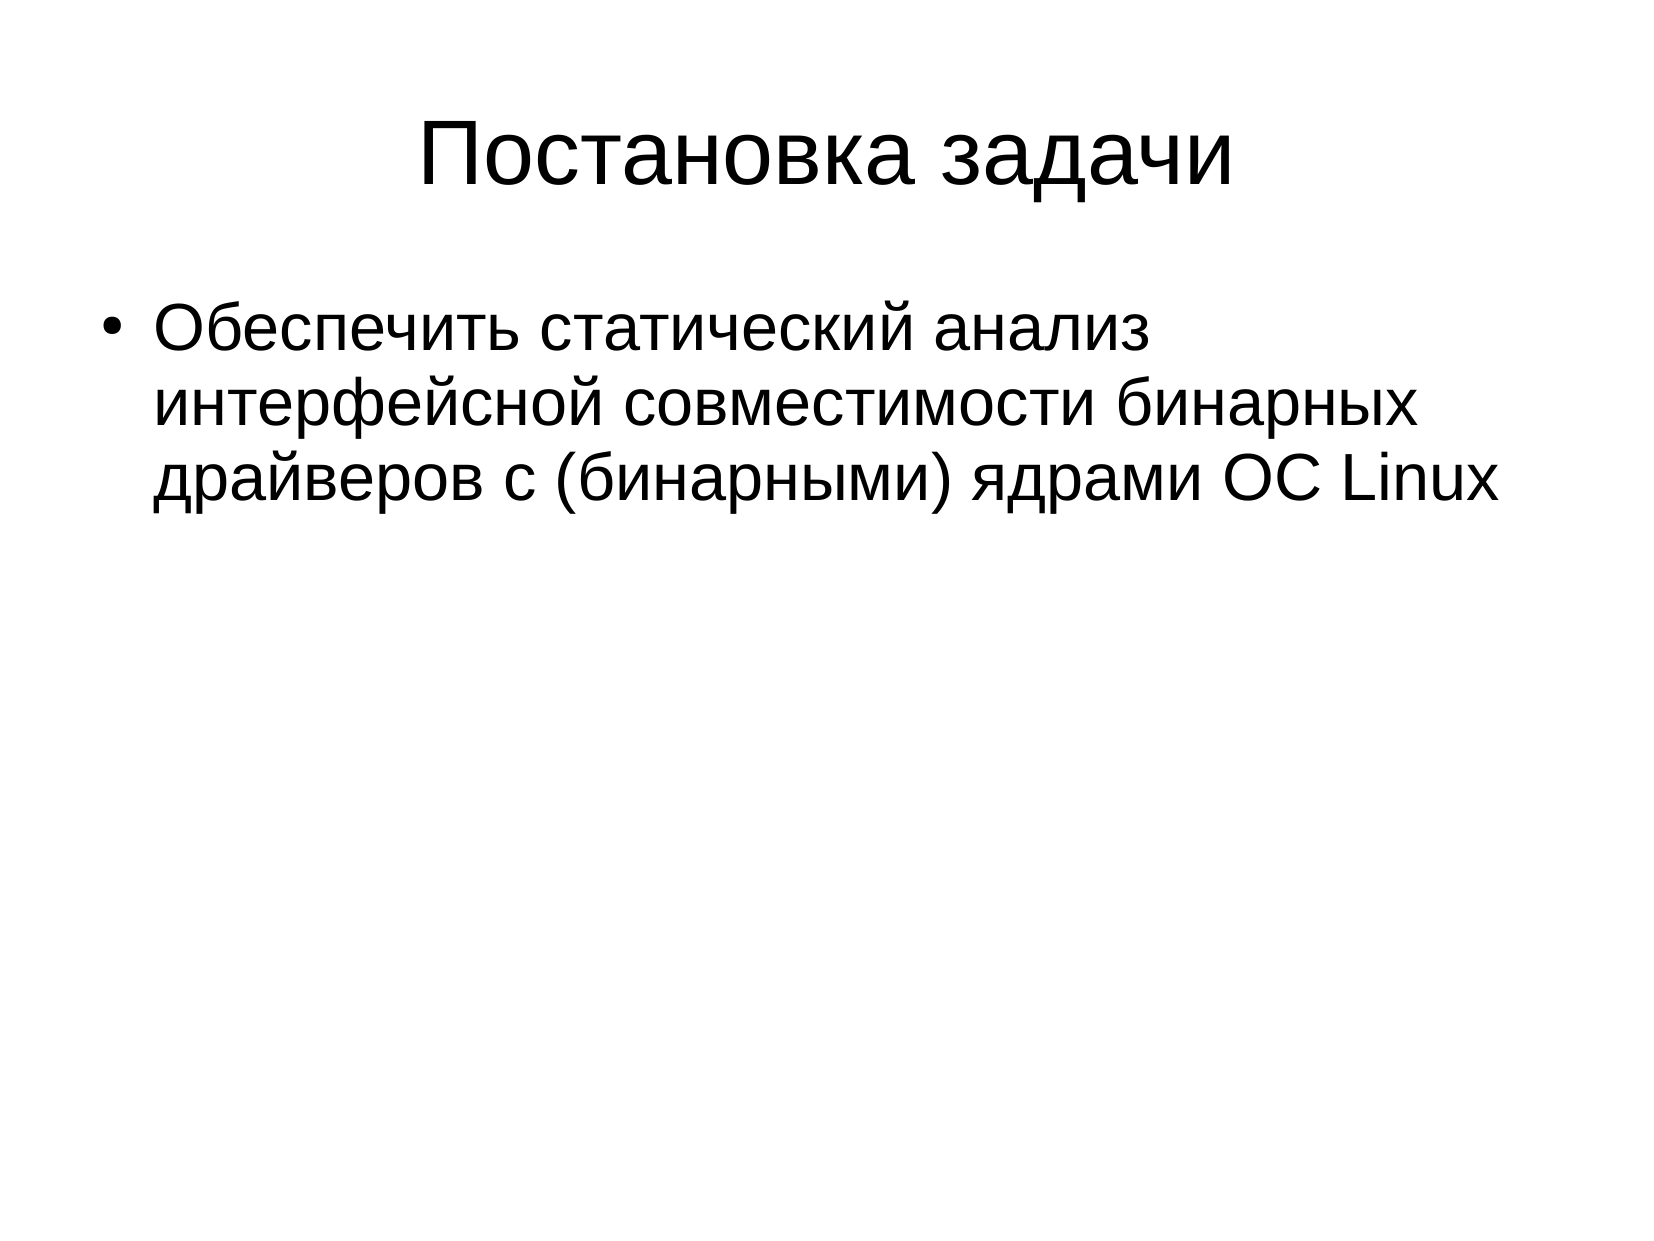

# Постановка задачи
Обеспечить статический анализ интерфейсной совместимости бинарных драйверов с (бинарными) ядрами ОС Linux